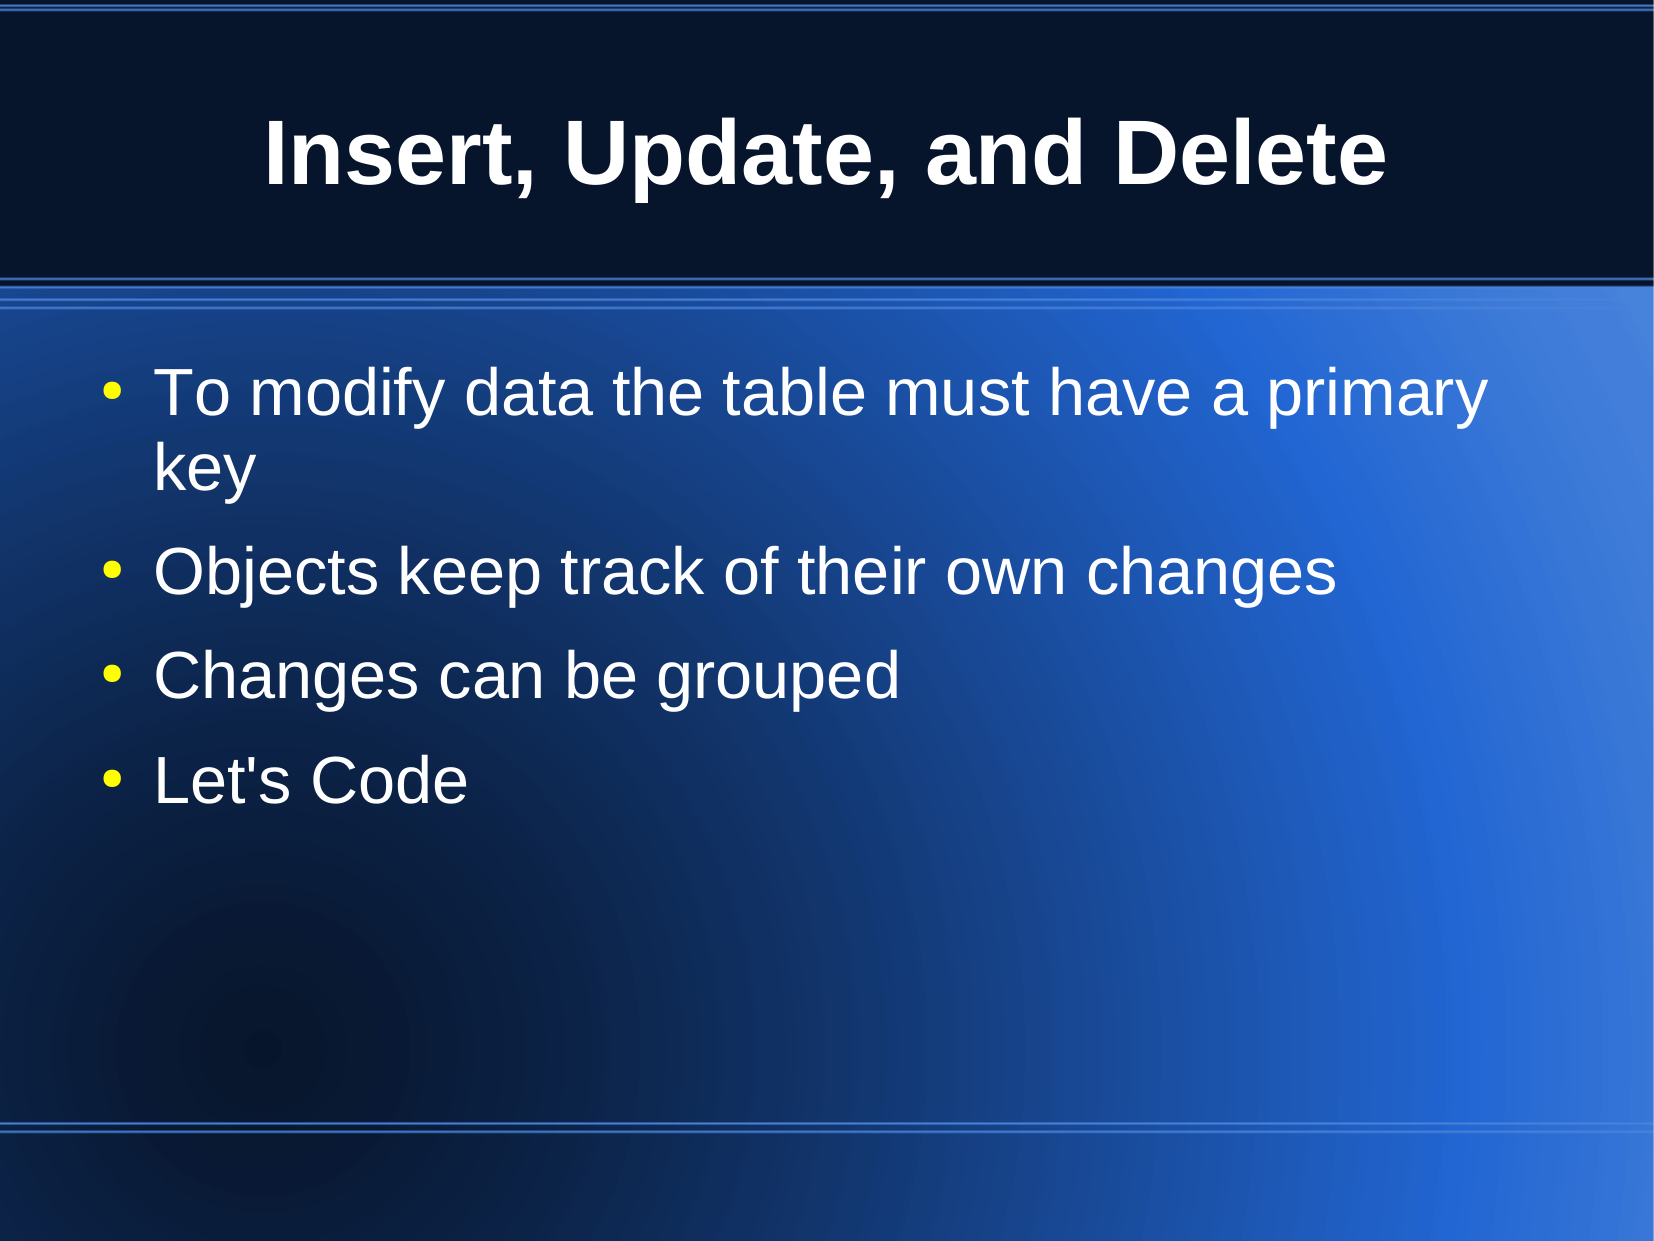

# Insert, Update, and Delete
To modify data the table must have a primary key
Objects keep track of their own changes
Changes can be grouped
Let's Code